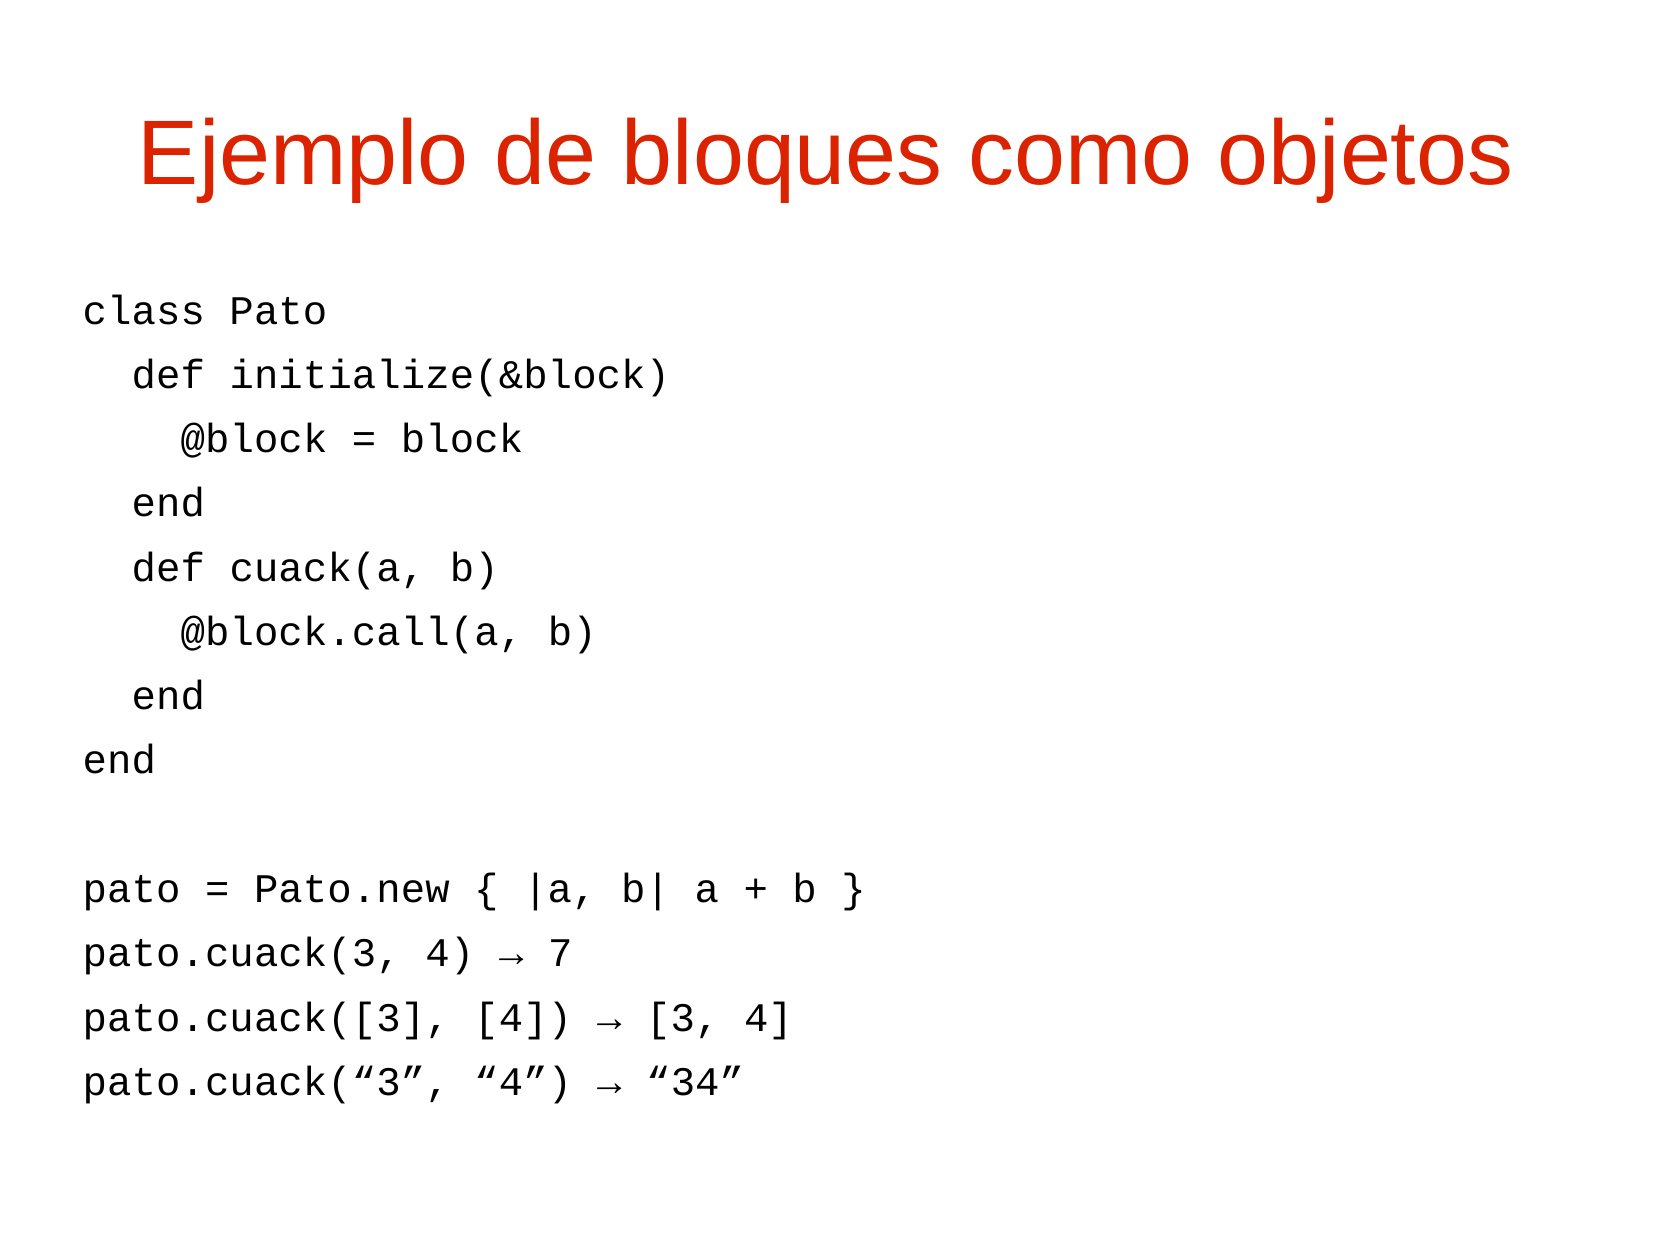

# Ejemplo de bloques como objetos
class Pato
 def initialize(&block)
 @block = block
 end
 def cuack(a, b)
 @block.call(a, b)
 end
end
pato = Pato.new { |a, b| a + b }
pato.cuack(3, 4) → 7
pato.cuack([3], [4]) → [3, 4]
pato.cuack(“3”, “4”) → “34”